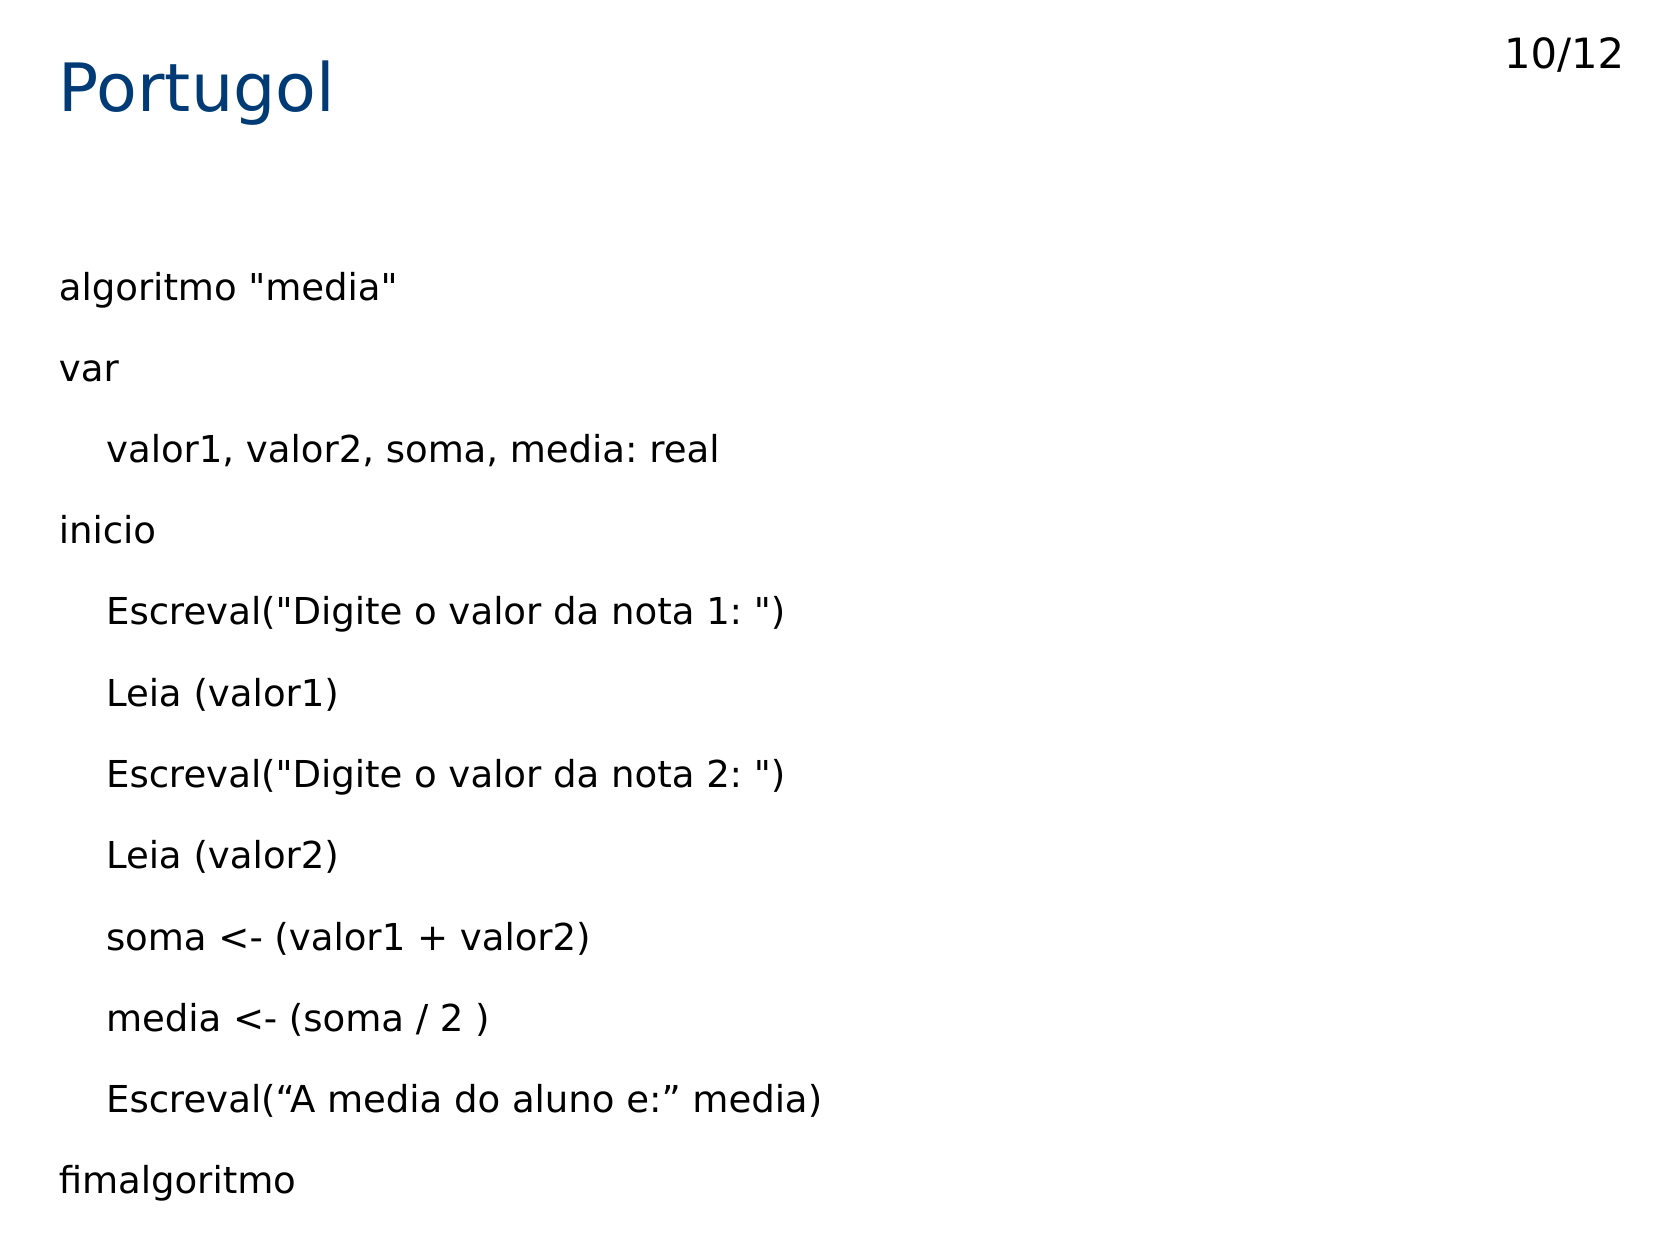

# Portugol
10
algoritmo "media"
var
 valor1, valor2, soma, media: real
inicio
 Escreval("Digite o valor da nota 1: ")
 Leia (valor1)
 Escreval("Digite o valor da nota 2: ")
 Leia (valor2)
 soma <- (valor1 + valor2)
 media <- (soma / 2 )
 Escreval(“A media do aluno e:” media)
fimalgoritmo